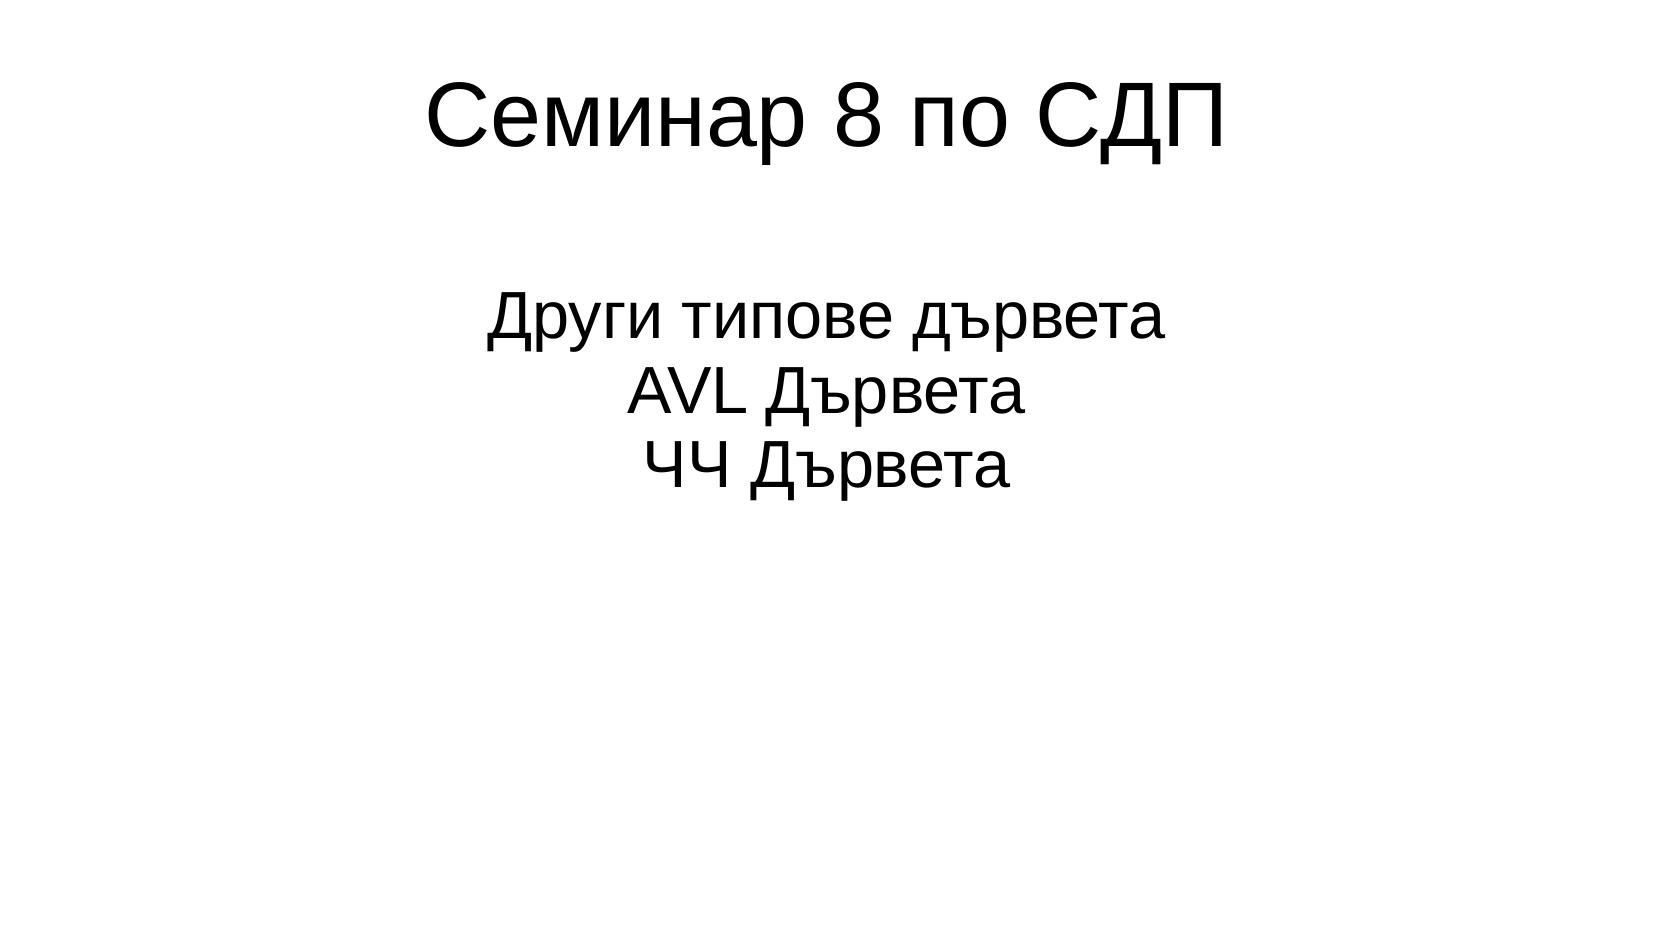

# Семинар 8 по СДП
Други типове дървета
AVL Дървета
ЧЧ Дървета